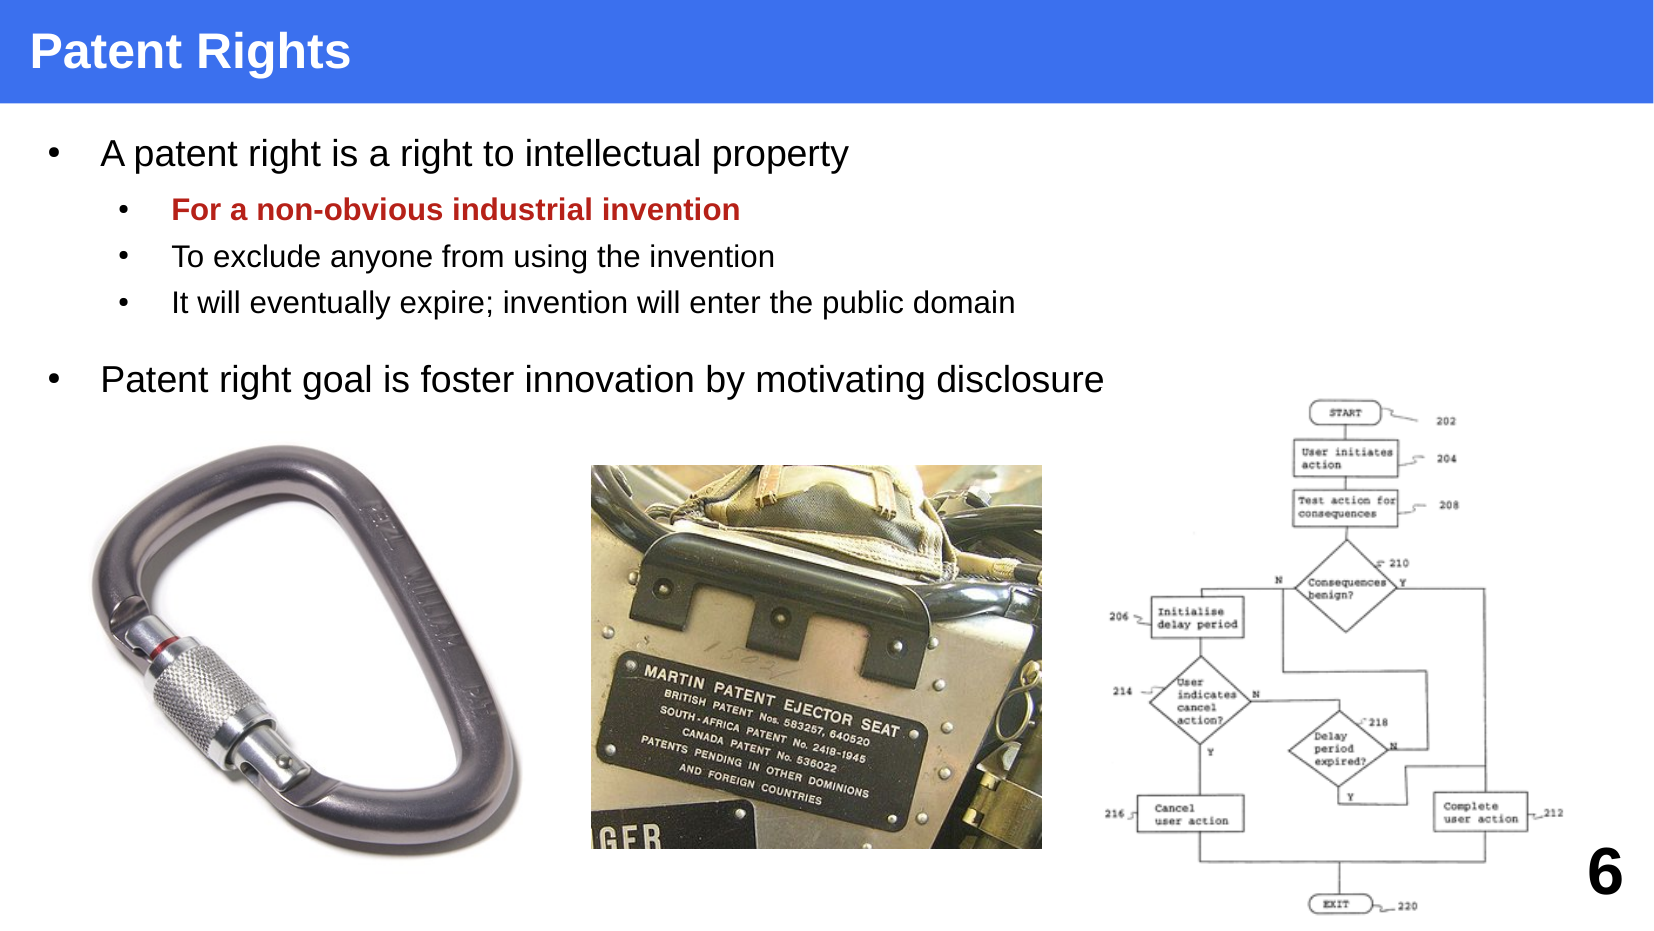

# Patent Rights
A patent right is a right to intellectual property
For a non-obvious industrial invention
To exclude anyone from using the invention
It will eventually expire; invention will enter the public domain
Patent right goal is foster innovation by motivating disclosure
Free / Libre and Open Source Software
6
© 2019 Dirk Riehle - All Rights Reserved